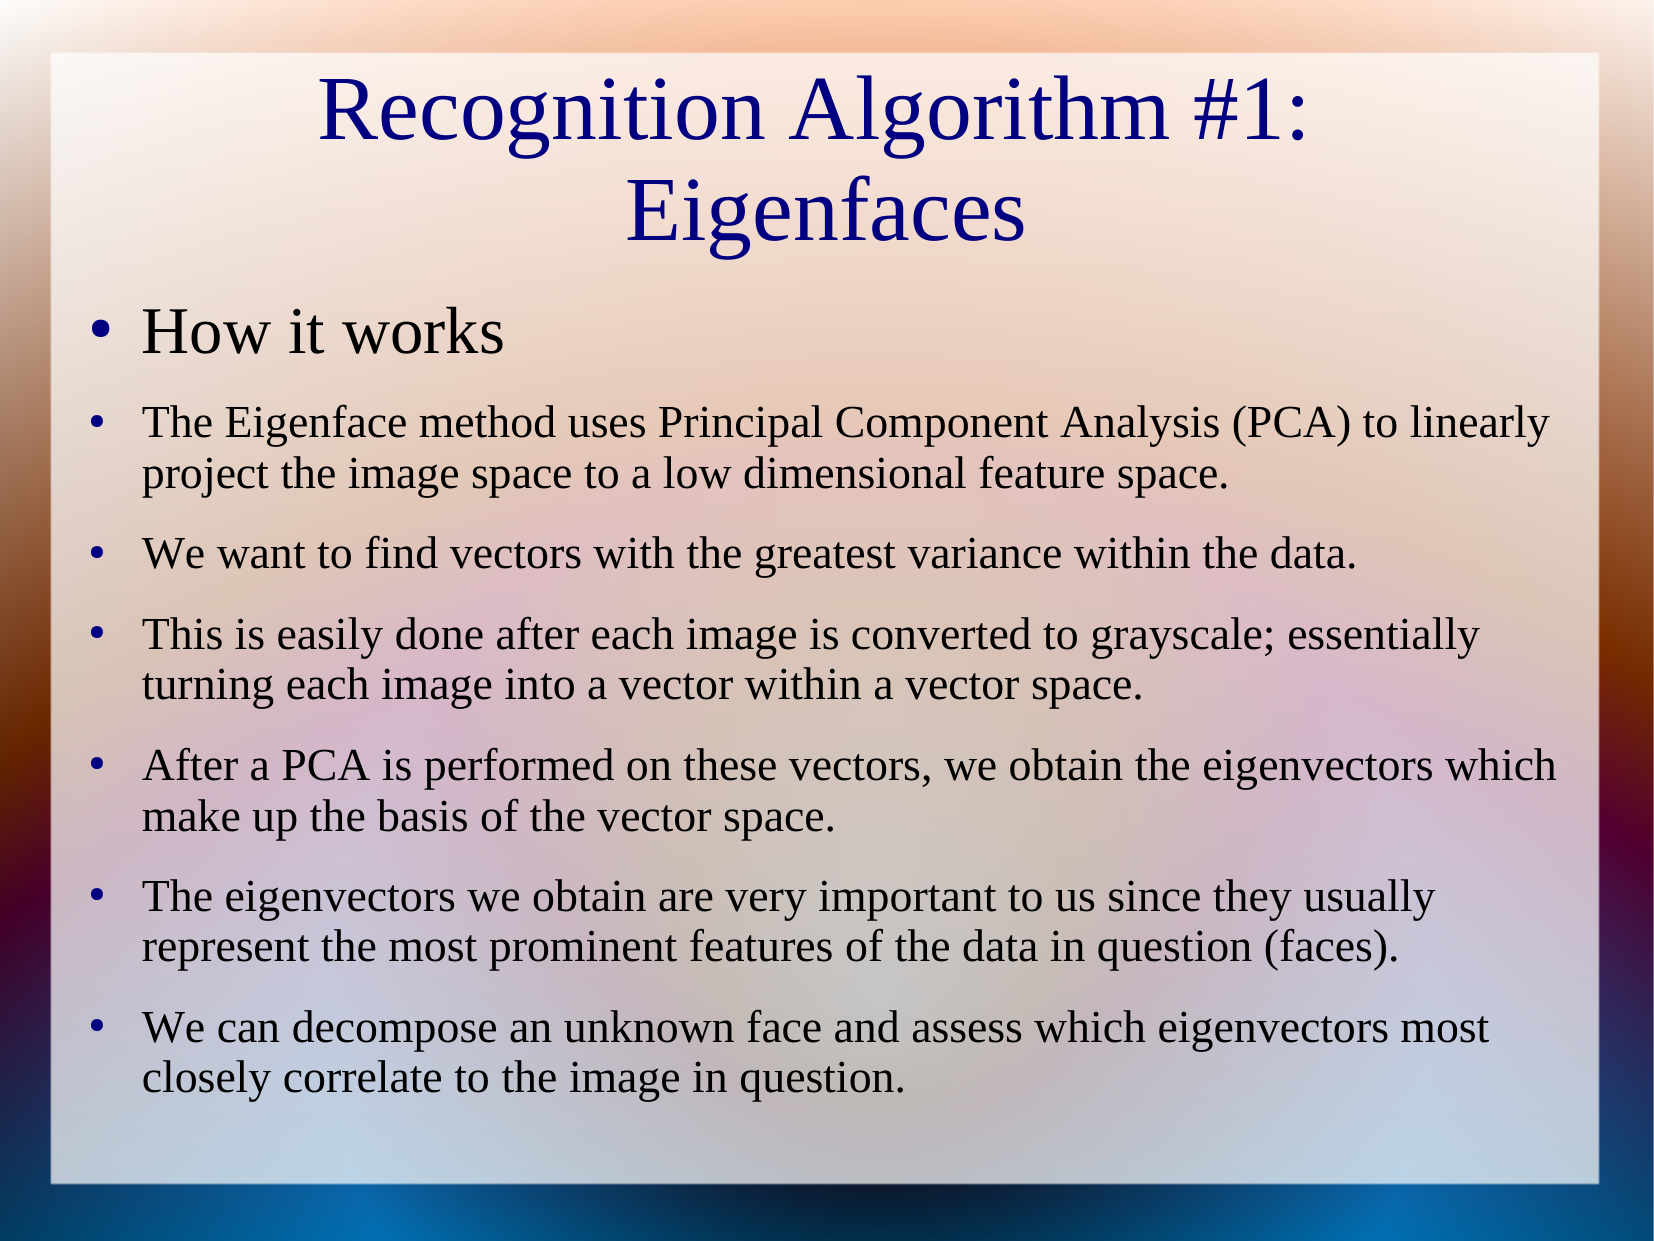

# Recognition Algorithm #1: Eigenfaces
How it works
The Eigenface method uses Principal Component Analysis (PCA) to linearly project the image space to a low dimensional feature space.
We want to find vectors with the greatest variance within the data.
This is easily done after each image is converted to grayscale; essentially turning each image into a vector within a vector space.
After a PCA is performed on these vectors, we obtain the eigenvectors which make up the basis of the vector space.
The eigenvectors we obtain are very important to us since they usually represent the most prominent features of the data in question (faces).
We can decompose an unknown face and assess which eigenvectors most closely correlate to the image in question.